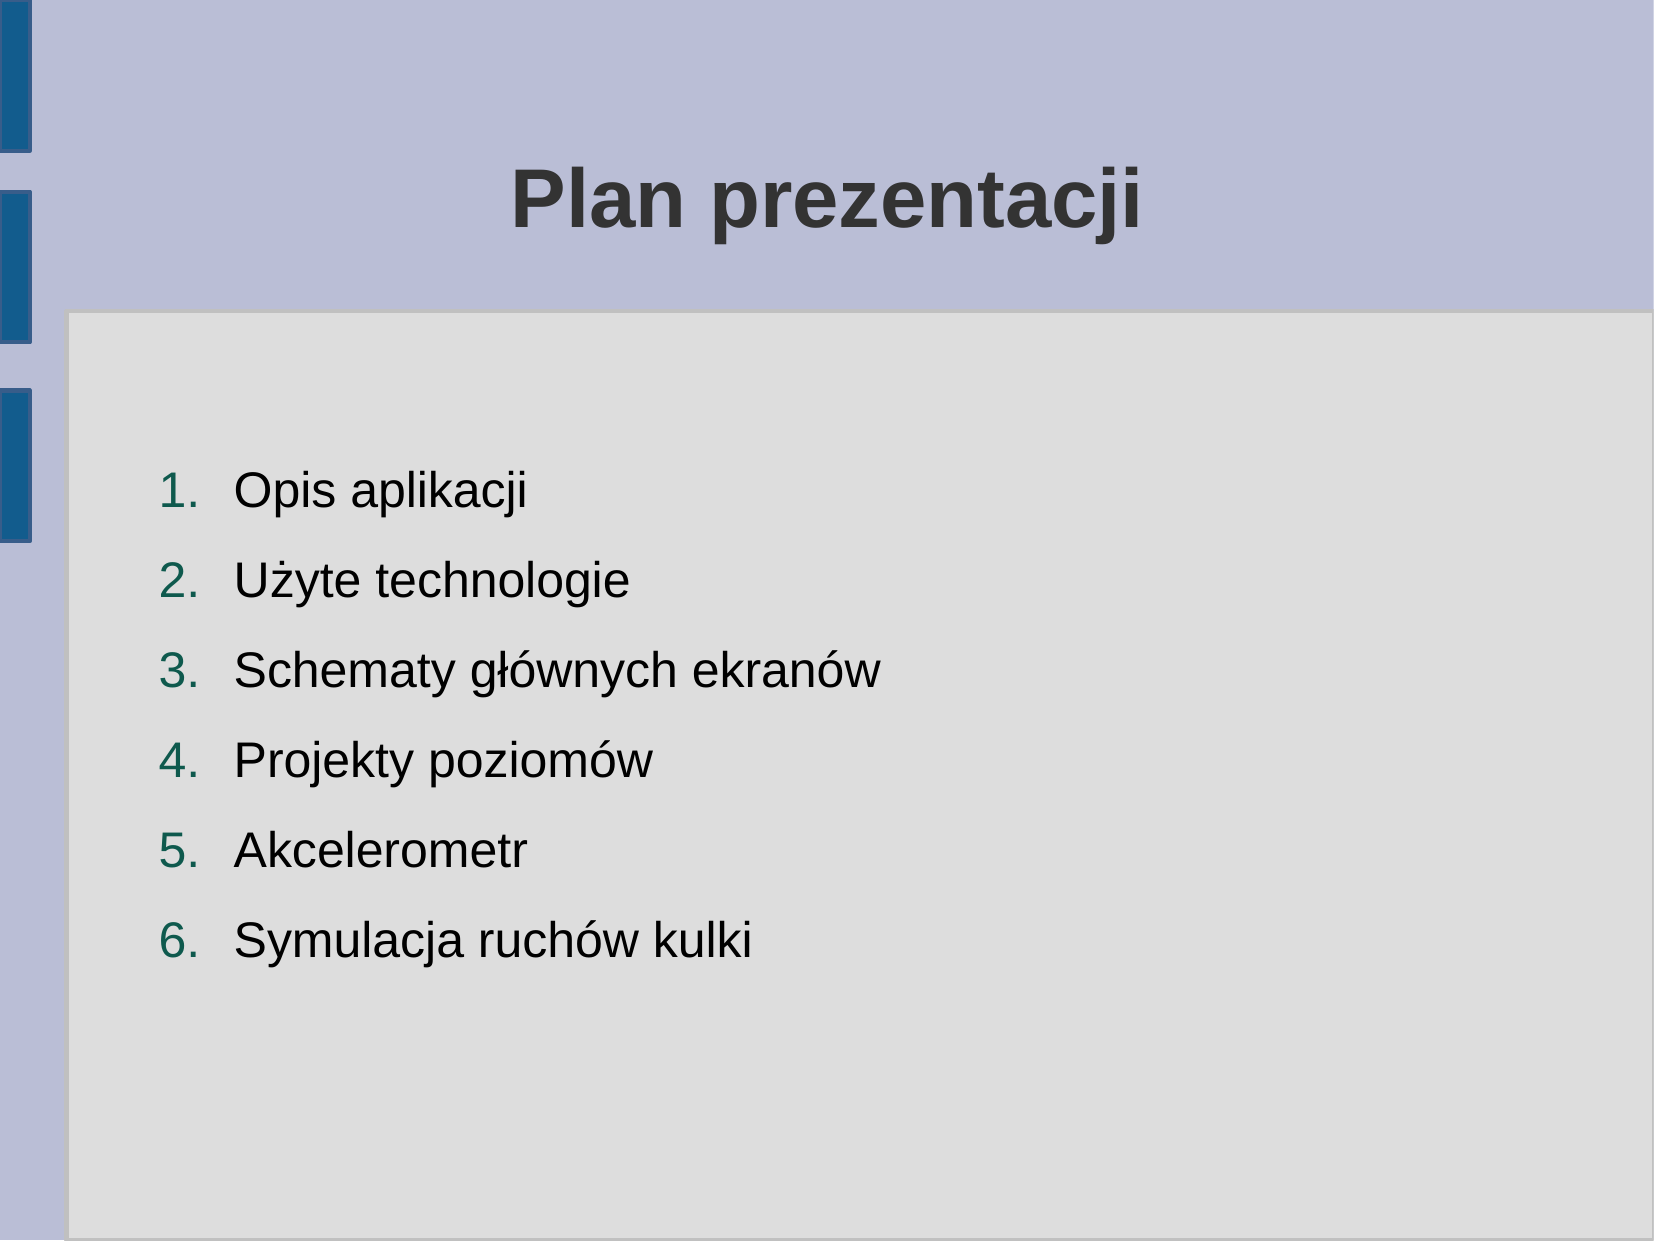

# Plan prezentacji
Opis aplikacji
Użyte technologie
Schematy głównych ekranów
Projekty poziomów
Akcelerometr
Symulacja ruchów kulki